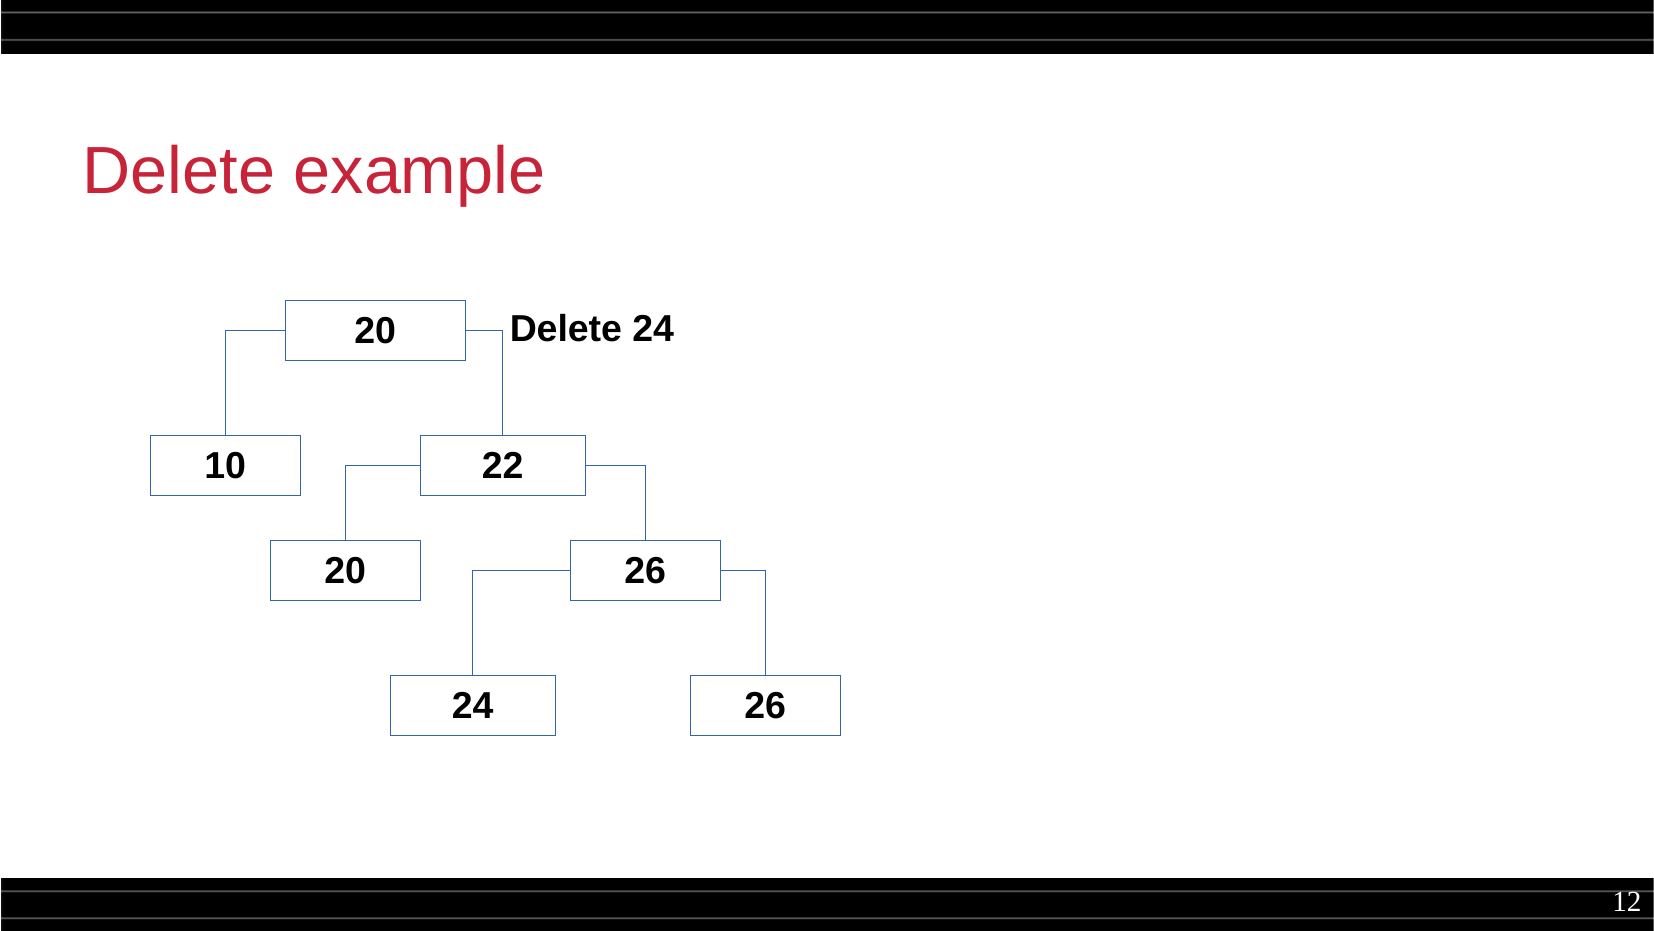

# Delete example
20
Delete 24
10
22
20
26
24
26